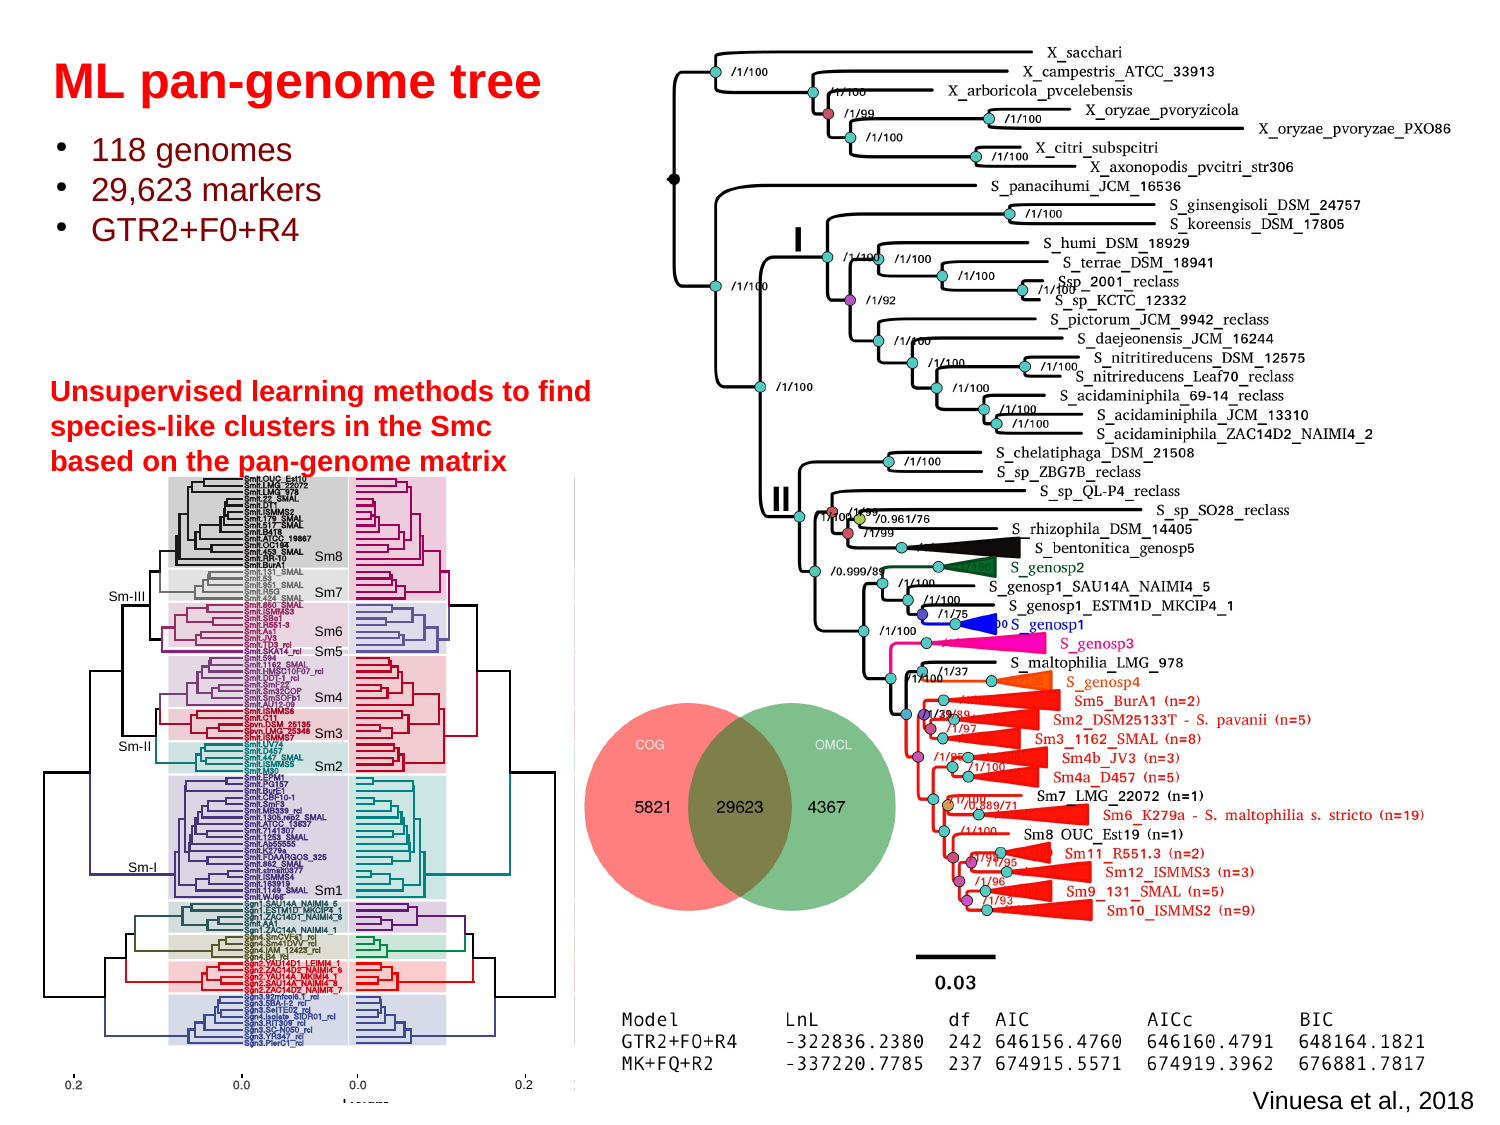

ML pan-genome tree
118 genomes
29,623 markers
GTR2+F0+R4
Unsupervised learning methods to find
species-like clusters in the Smc
based on the pan-genome matrix
Vinuesa et al., 2018